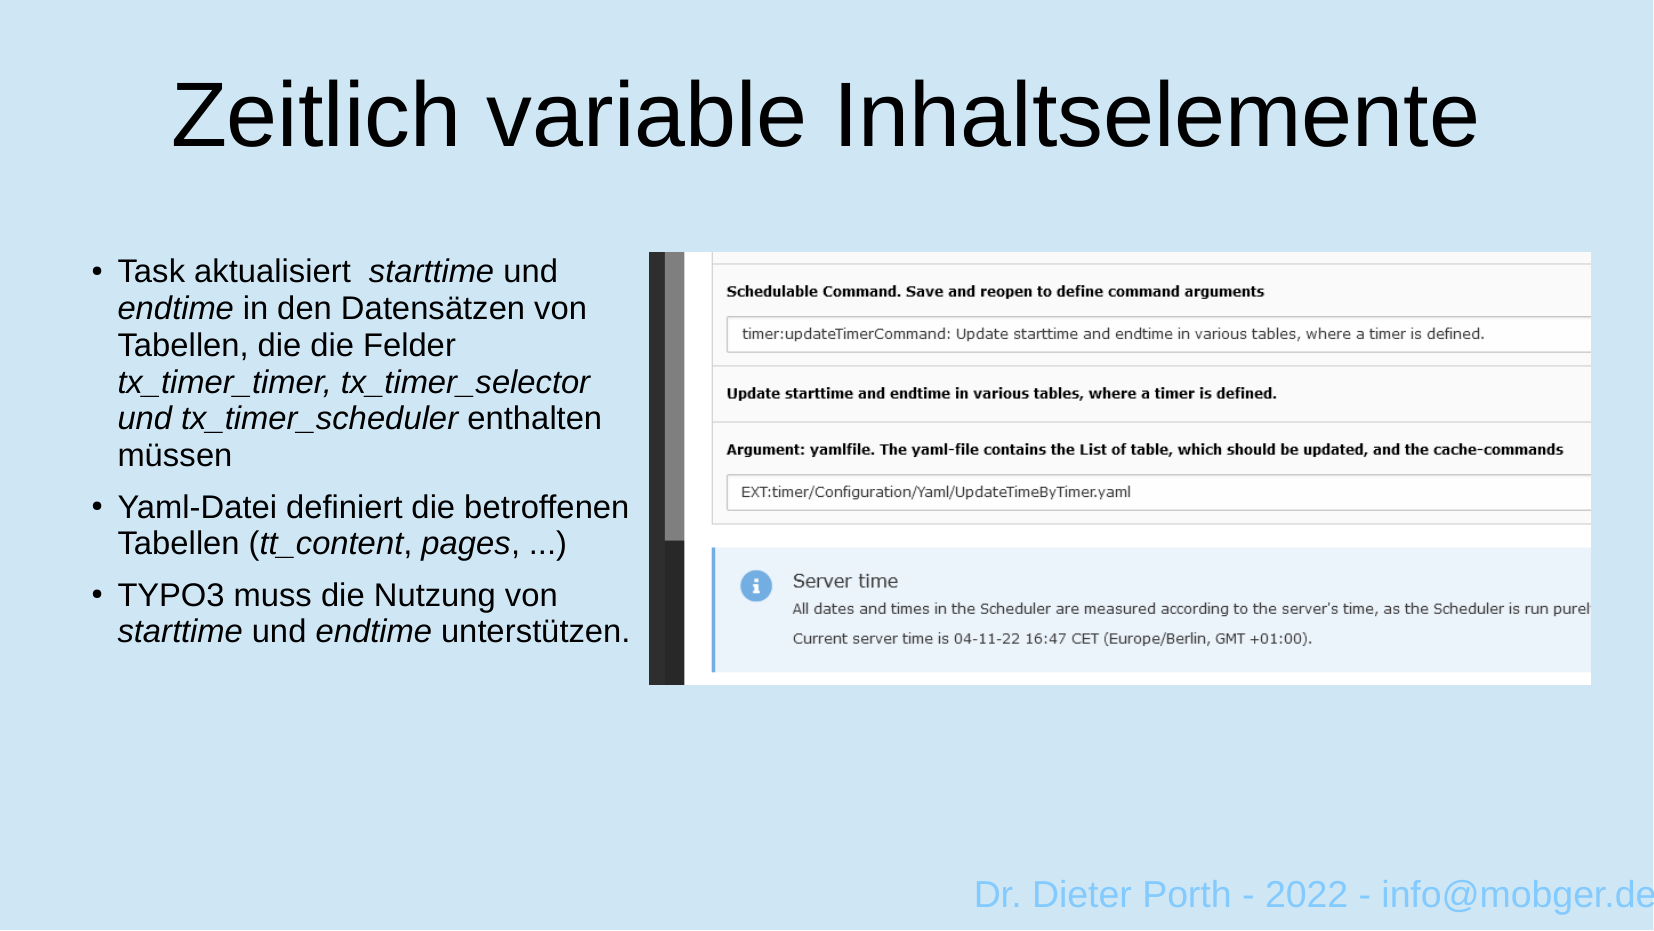

# Zeitlich variable Inhaltselemente
Task aktualisiert starttime und endtime in den Datensätzen von Tabellen, die die Felder tx_timer_timer, tx_timer_selector und tx_timer_scheduler enthalten müssen
Yaml-Datei definiert die betroffenen Tabellen (tt_content, pages, ...)
TYPO3 muss die Nutzung von starttime und endtime unterstützen.
Dr. Dieter Porth - 2022 - info@mobger.de